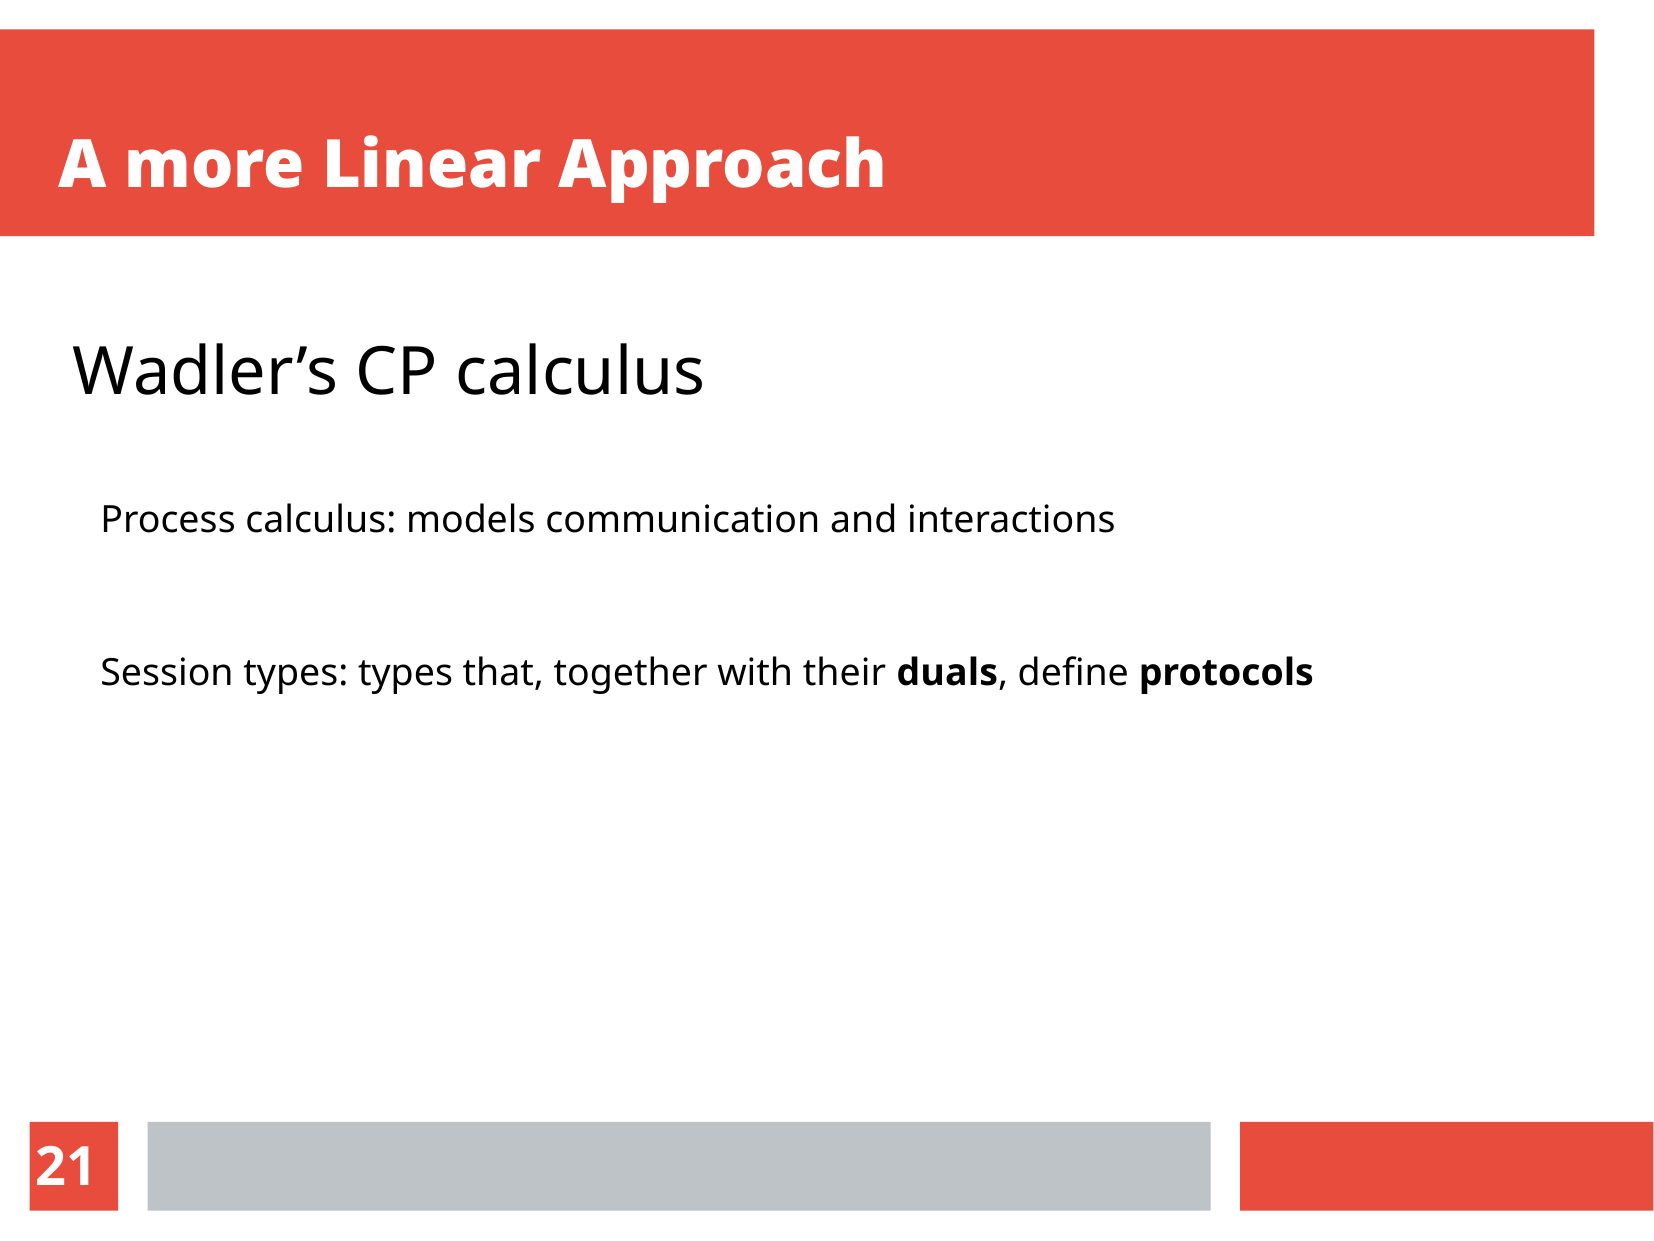

# A more Linear Approach
Wadler’s CP calculus
Process calculus: models communication and interactions
Session types: types that, together with their duals, define protocols
21
64